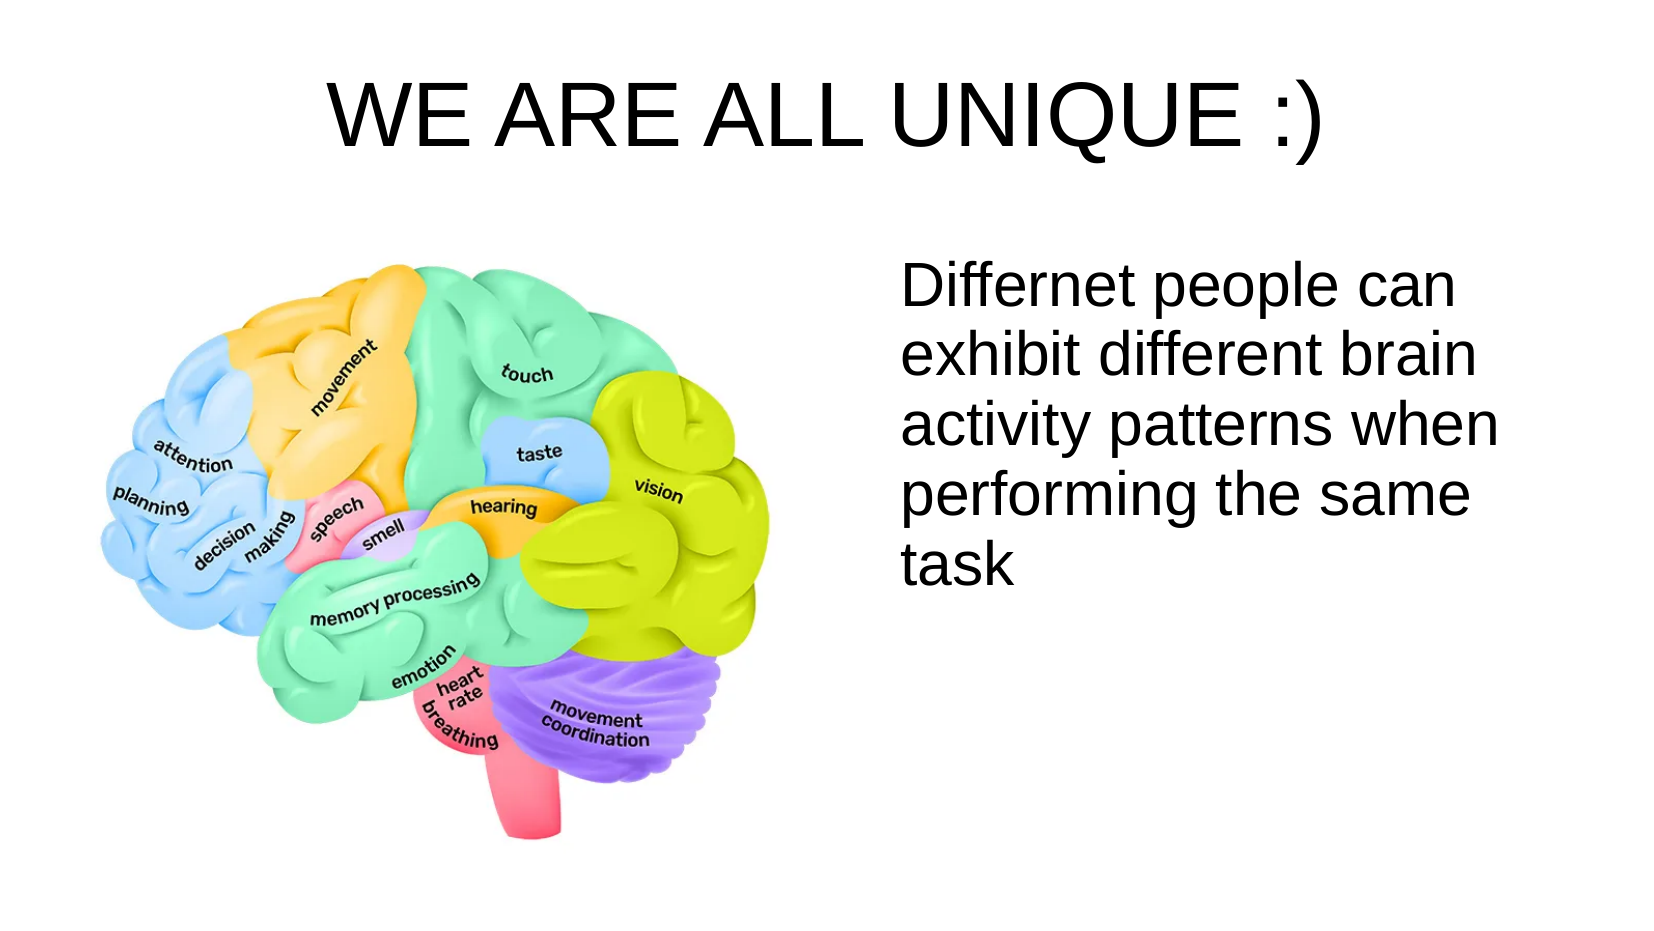

# WE ARE ALL UNIQUE :)
Differnet people can exhibit different brain activity patterns when performing the same task